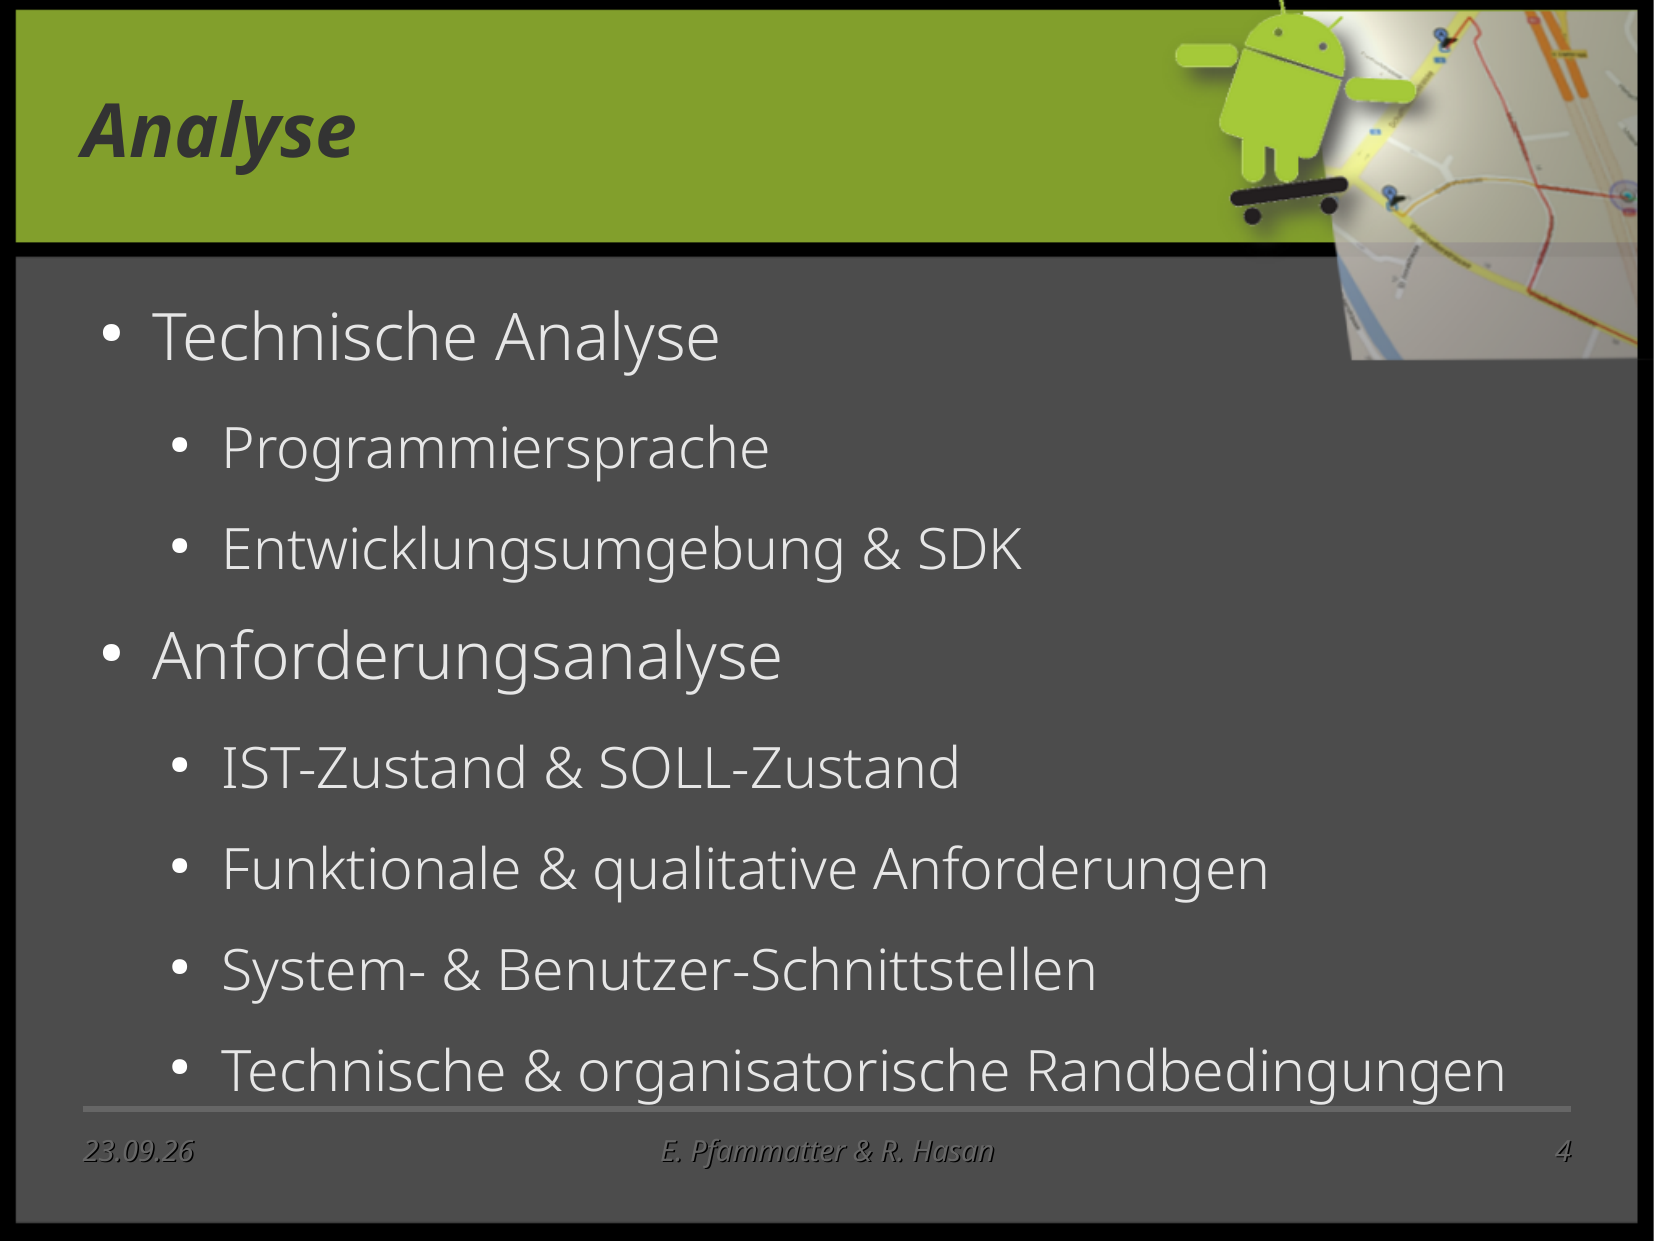

# Analyse
Technische Analyse
Programmiersprache
Entwicklungsumgebung & SDK
Anforderungsanalyse
IST-Zustand & SOLL-Zustand
Funktionale & qualitative Anforderungen
System- & Benutzer-Schnittstellen
Technische & organisatorische Randbedingungen
E. Pfammatter & R. Hasan
4